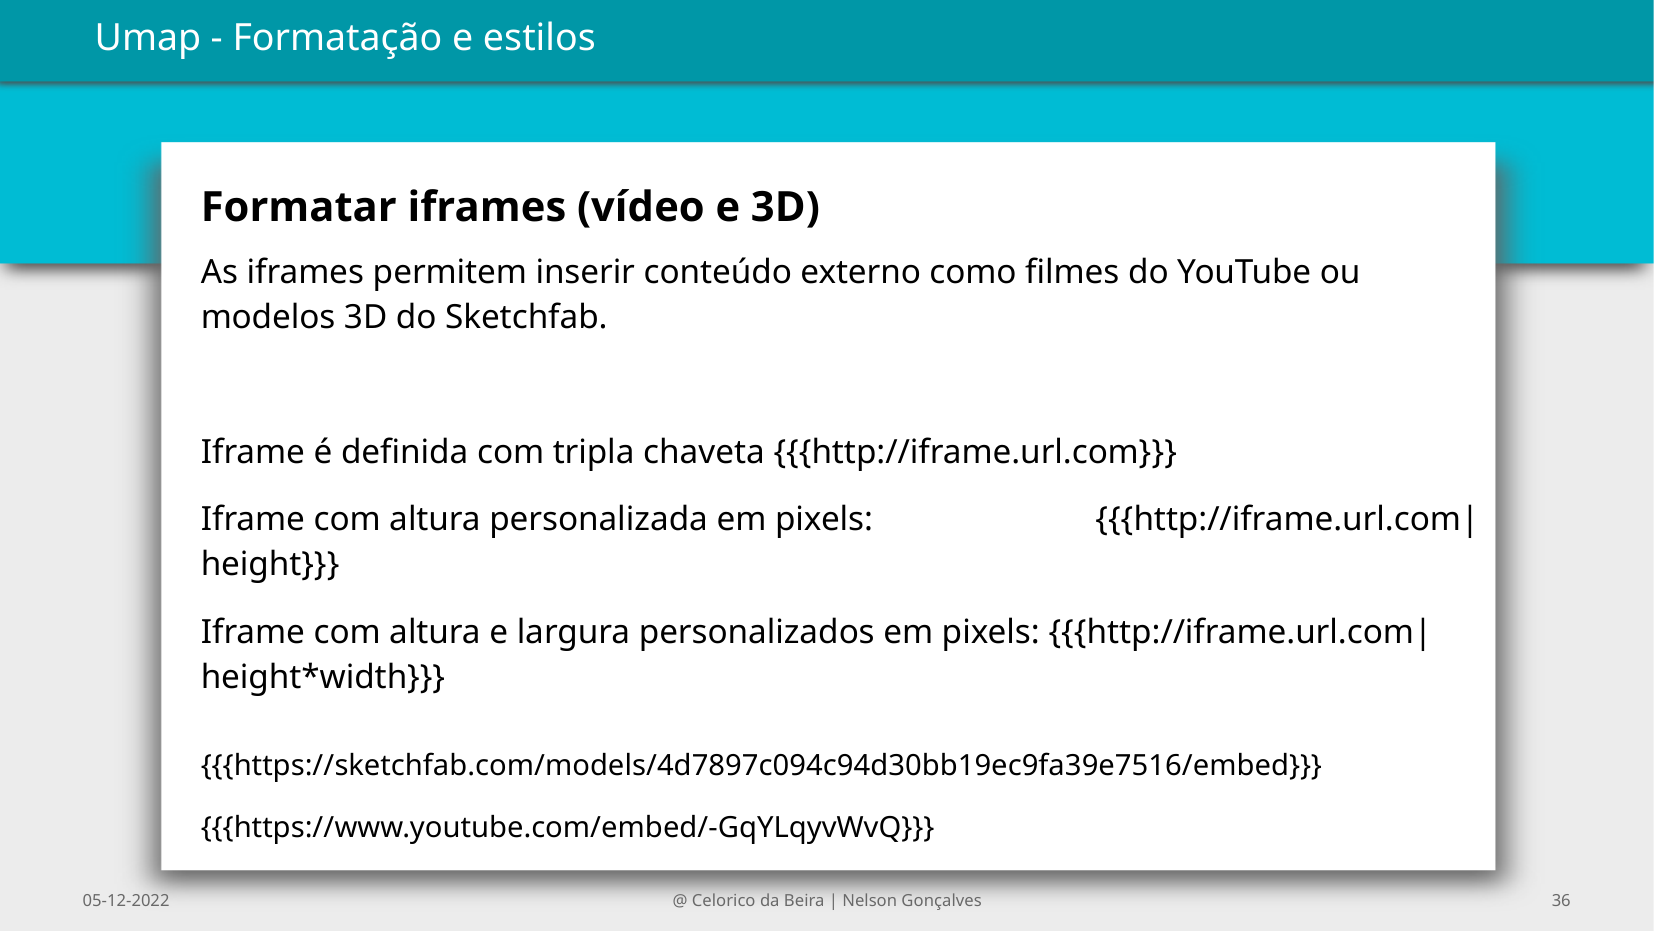

# Umap - Formatação e estilos
Formatar iframes (vídeo e 3D)
As iframes permitem inserir conteúdo externo como filmes do YouTube ou modelos 3D do Sketchfab.
Iframe é definida com tripla chaveta {{{http://iframe.url.com}}}
Iframe com altura personalizada em pixels:			 {{{http://iframe.url.com|height}}}
Iframe com altura e largura personalizados em pixels: {{{http://iframe.url.com|height*width}}}
{{{https://sketchfab.com/models/4d7897c094c94d30bb19ec9fa39e7516/embed}}}
{{{https://www.youtube.com/embed/-GqYLqyvWvQ}}}
05-12-2022
@ Celorico da Beira | Nelson Gonçalves
36